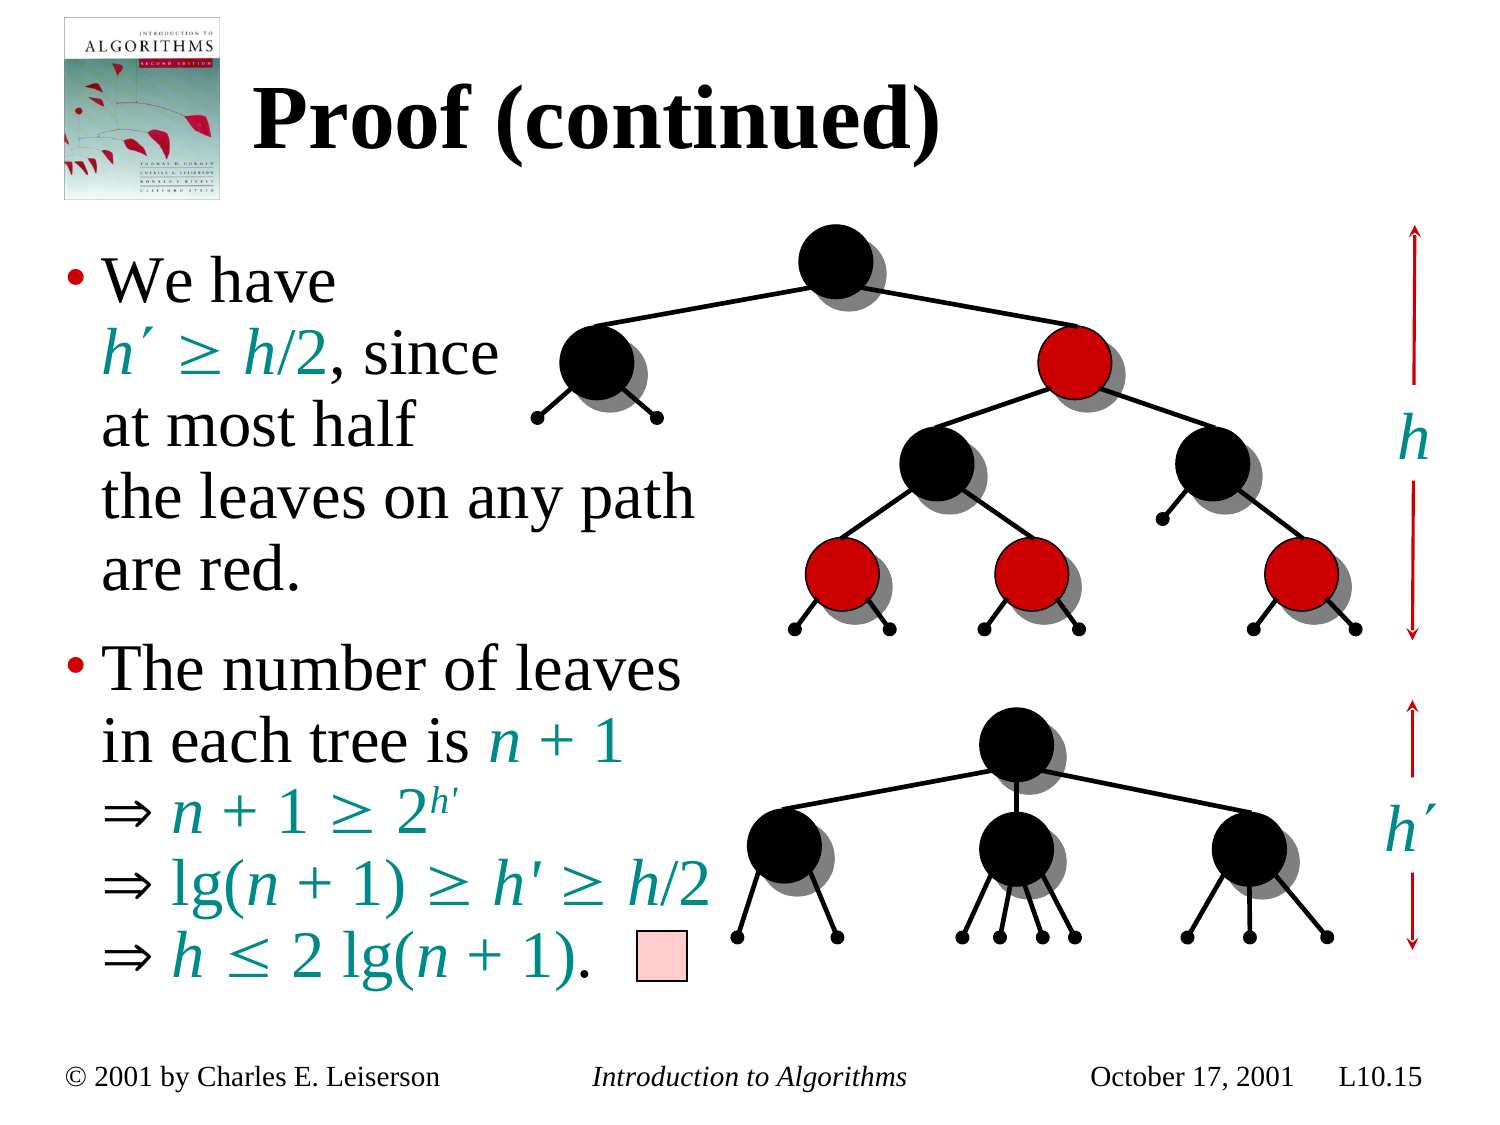

# Proof (continued)
We have
	h  h/2, since
	at most half
	the leaves on any path are red.
h
The number of leaves in each tree is n + 1
	 n + 1  2h'
	 lg(n + 1)  h'  h/2
	 h  2 lg(n + 1).
h
Introduction to Algorithms
October 17, 2001 L10.